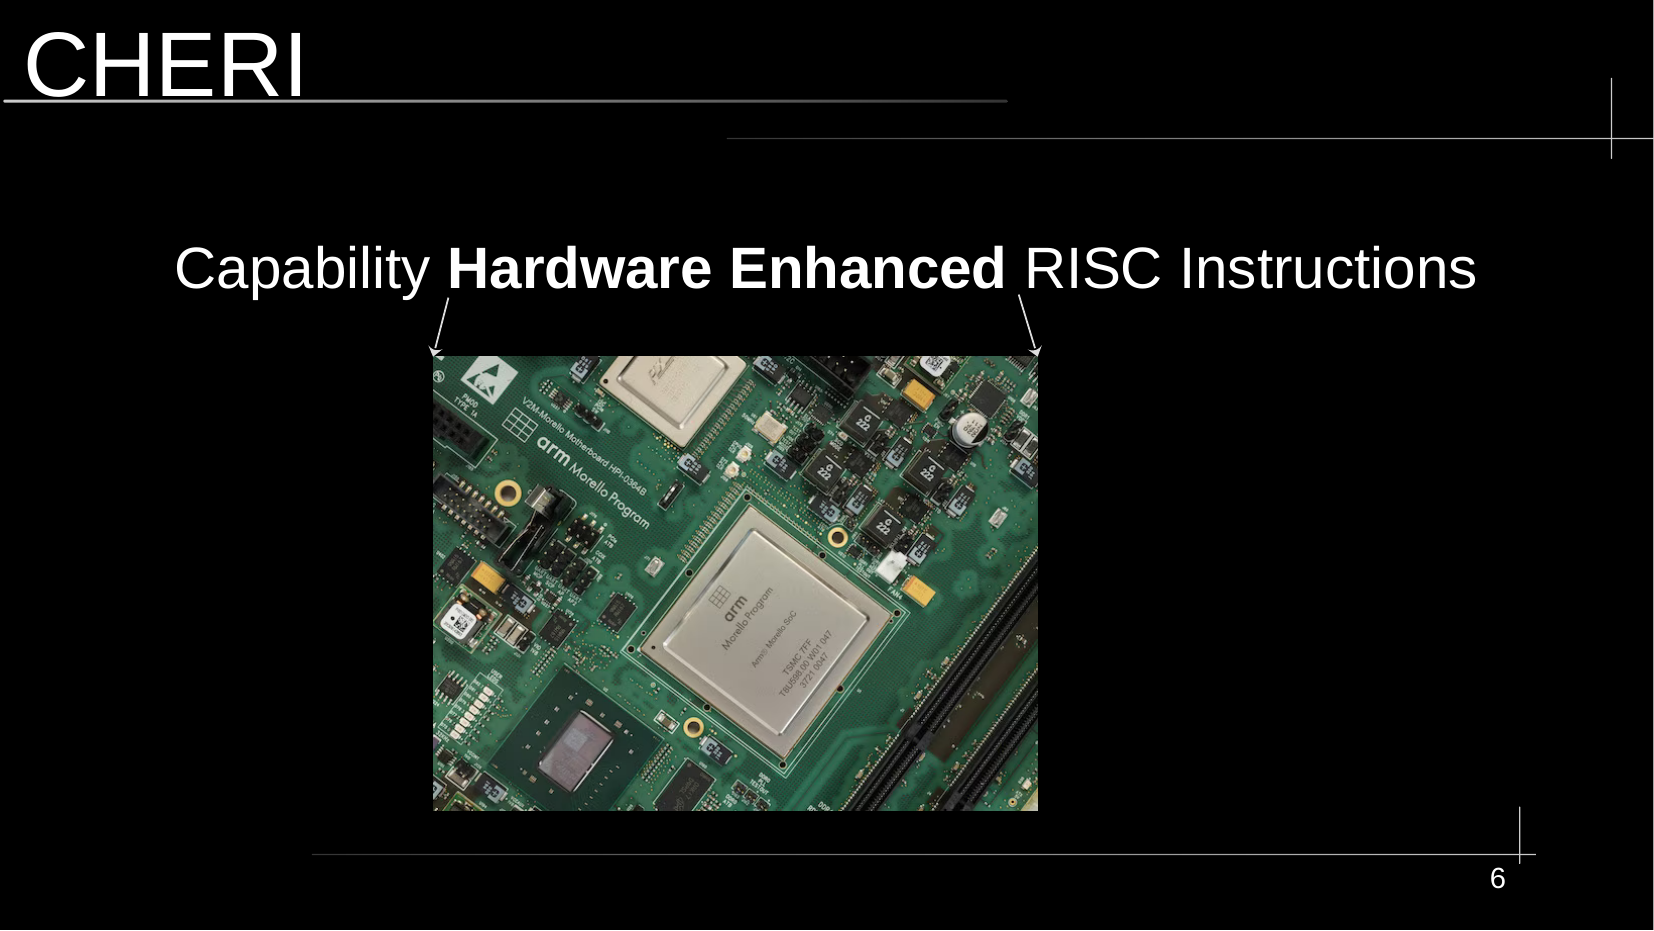

# CHERI
Capability Hardware Enhanced RISC Instructions
6